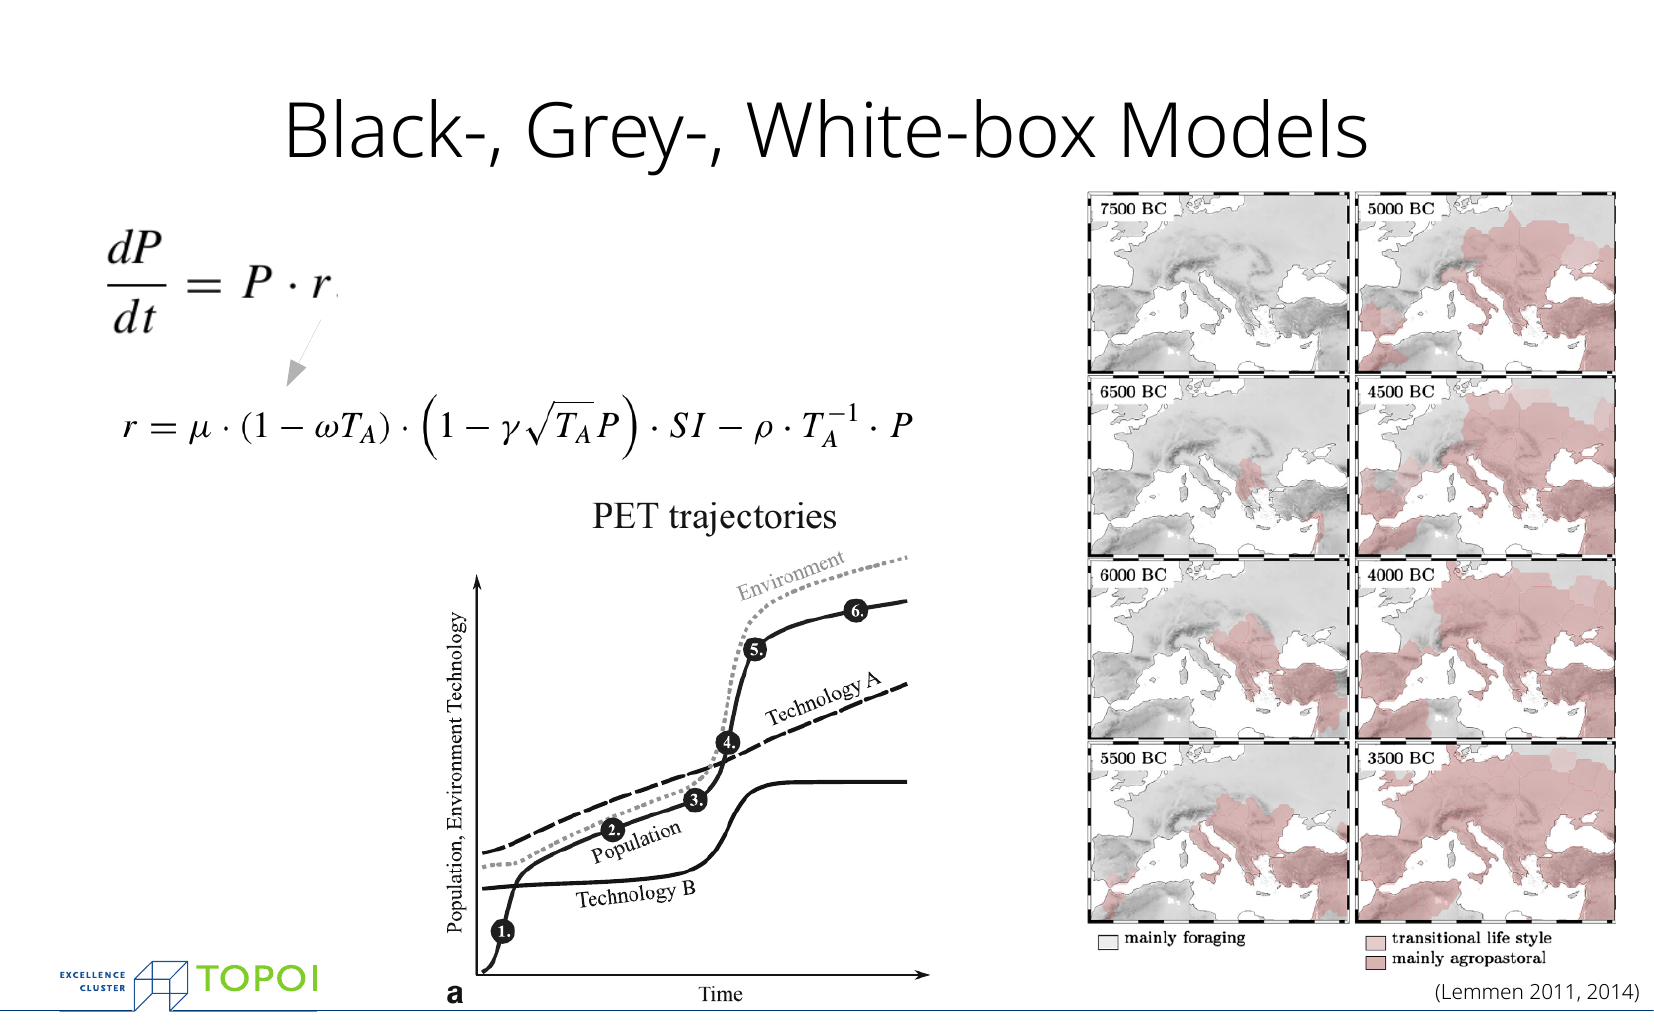

# Black-, Grey-, White-box Models
(Lemmen 2011, 2014)